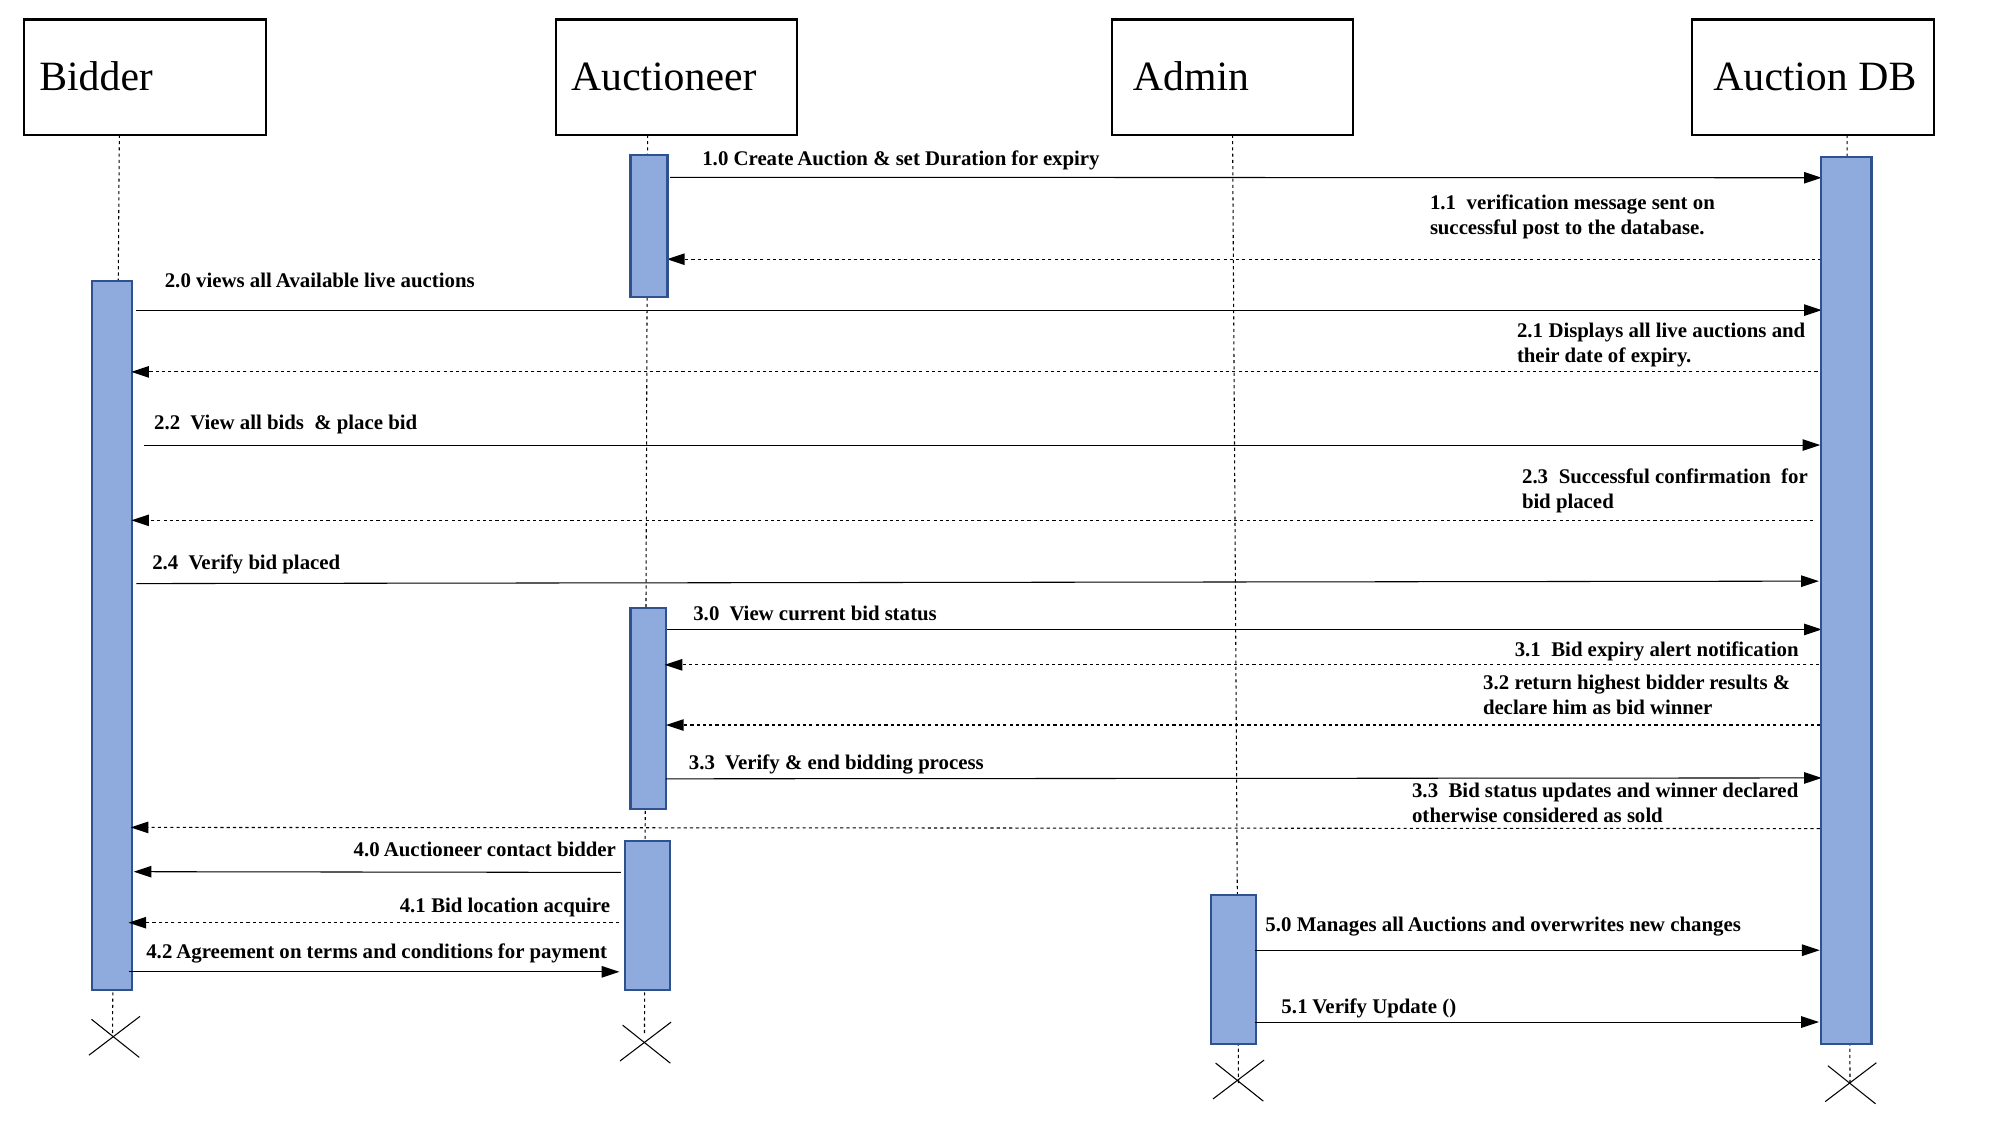

Auctioneer
Admin
Bidder
Auction DB
1.0 Create Auction & set Duration for expiry
1.1 verification message sent on successful post to the database.
2.0 views all Available live auctions
2.1 Displays all live auctions and their date of expiry.
2.2 View all bids & place bid
2.3 Successful confirmation for bid placed
2.4 Verify bid placed
3.0 View current bid status
3.1 Bid expiry alert notification
3.2 return highest bidder results & declare him as bid winner
3.3 Verify & end bidding process
3.3 Bid status updates and winner declared otherwise considered as sold
4.0 Auctioneer contact bidder
4.1 Bid location acquire
5.0 Manages all Auctions and overwrites new changes
4.2 Agreement on terms and conditions for payment
5.1 Verify Update ()